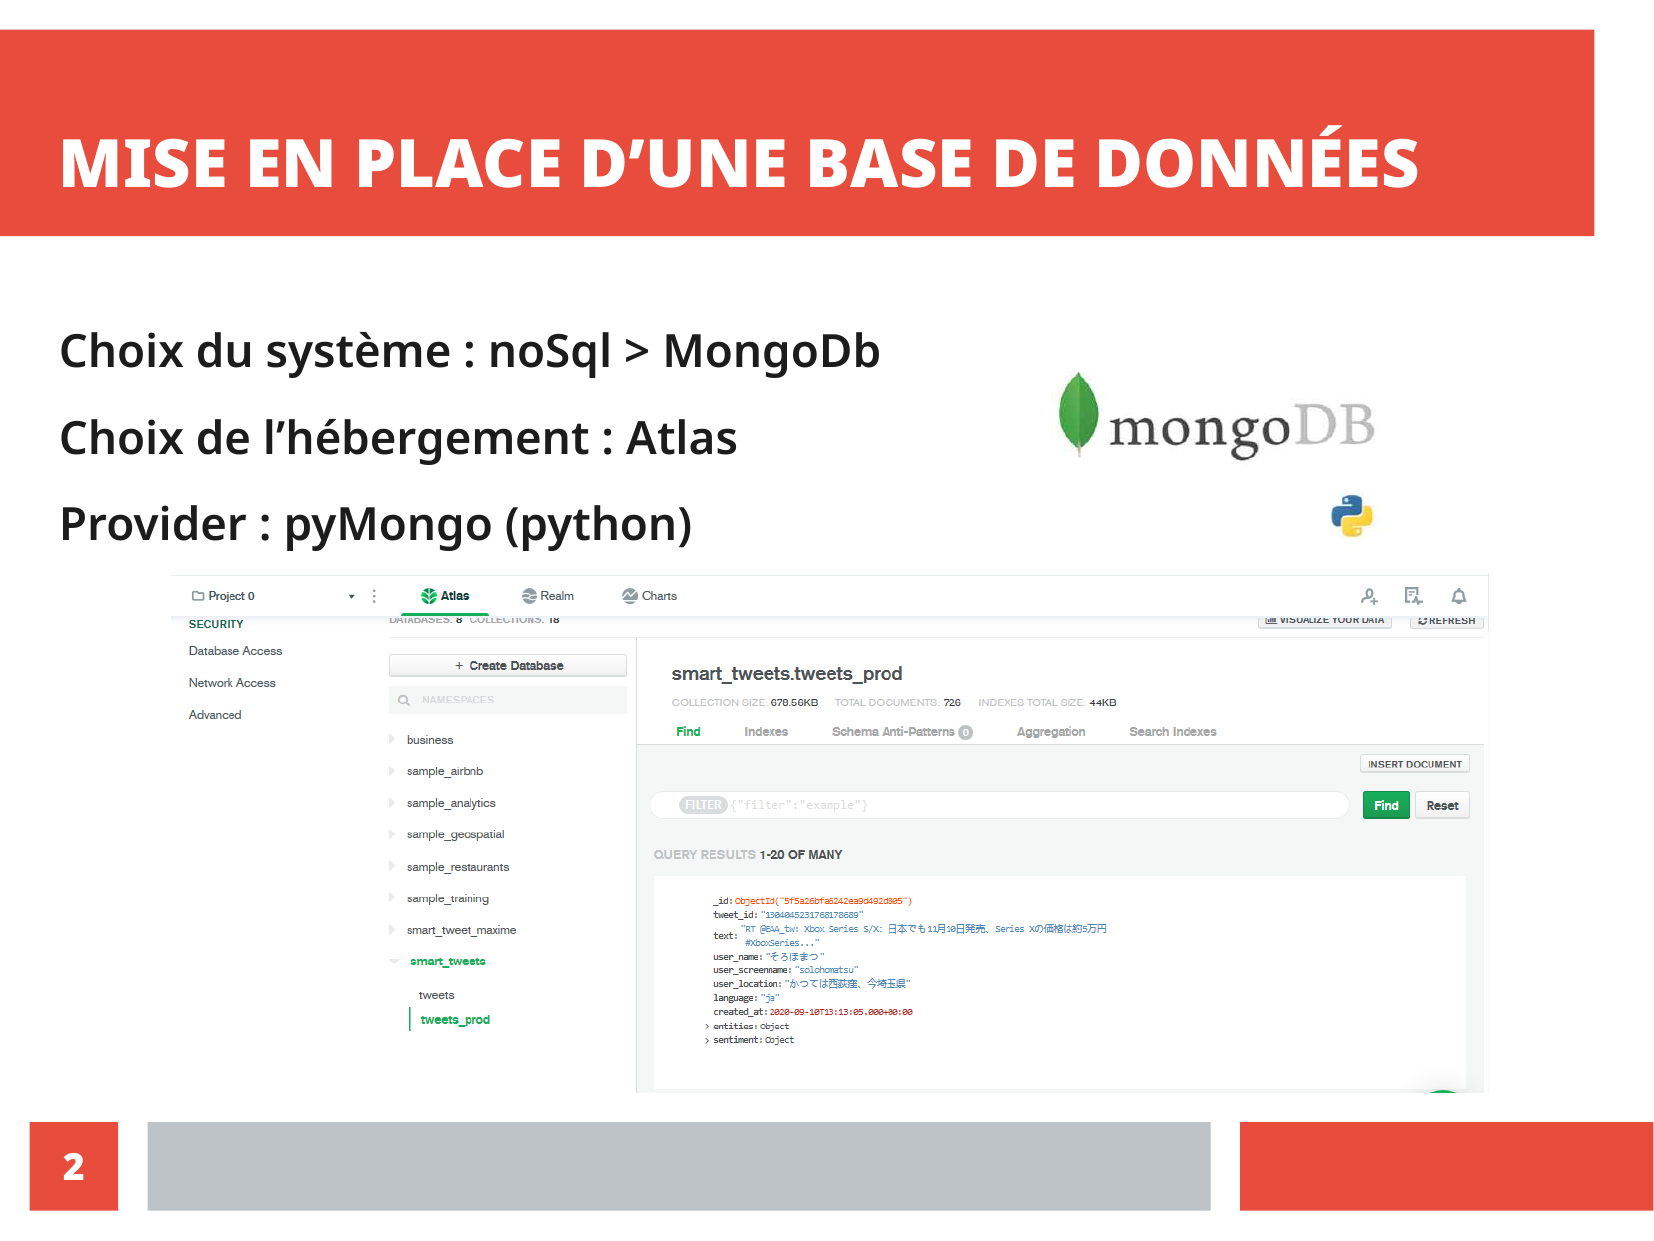

# MISE EN PLACE D’UNE BASE DE DONNÉES
Choix du système : noSql > MongoDb
Choix de l’hébergement : Atlas
Provider : pyMongo (python)
2